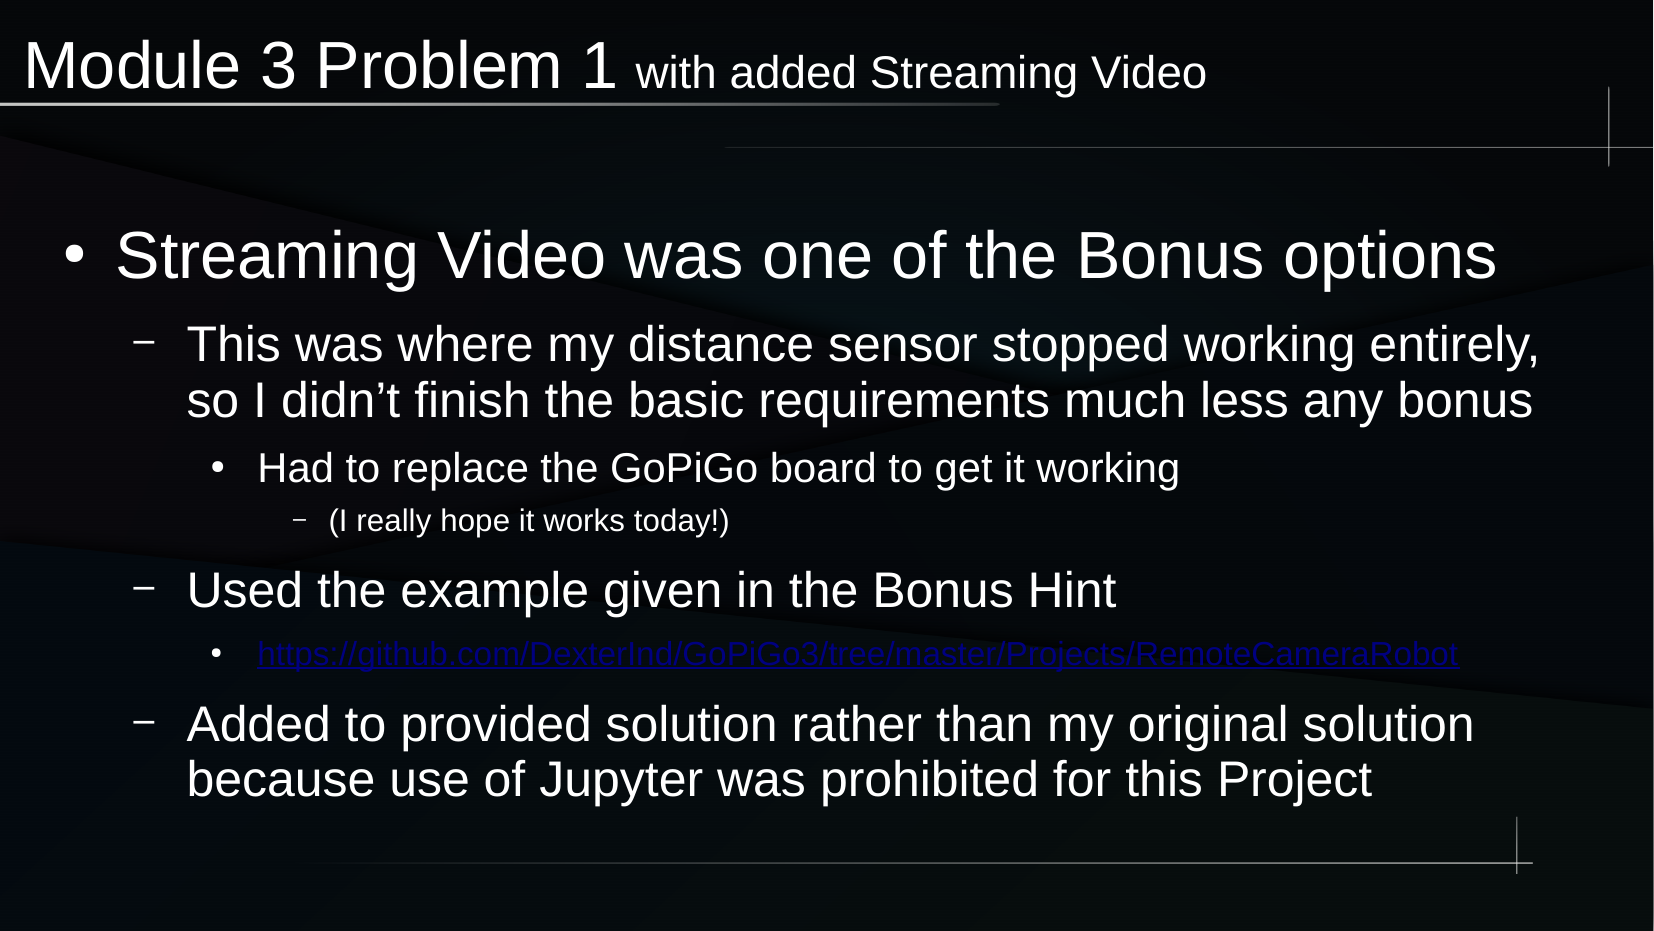

# Module 3 Problem 1 with added Streaming Video
Streaming Video was one of the Bonus options
This was where my distance sensor stopped working entirely,
so I didn’t finish the basic requirements much less any bonus
Had to replace the GoPiGo board to get it working
(I really hope it works today!)
Used the example given in the Bonus Hint
https://github.com/DexterInd/GoPiGo3/tree/master/Projects/RemoteCameraRobot
Added to provided solution rather than my original solution because use of Jupyter was prohibited for this Project